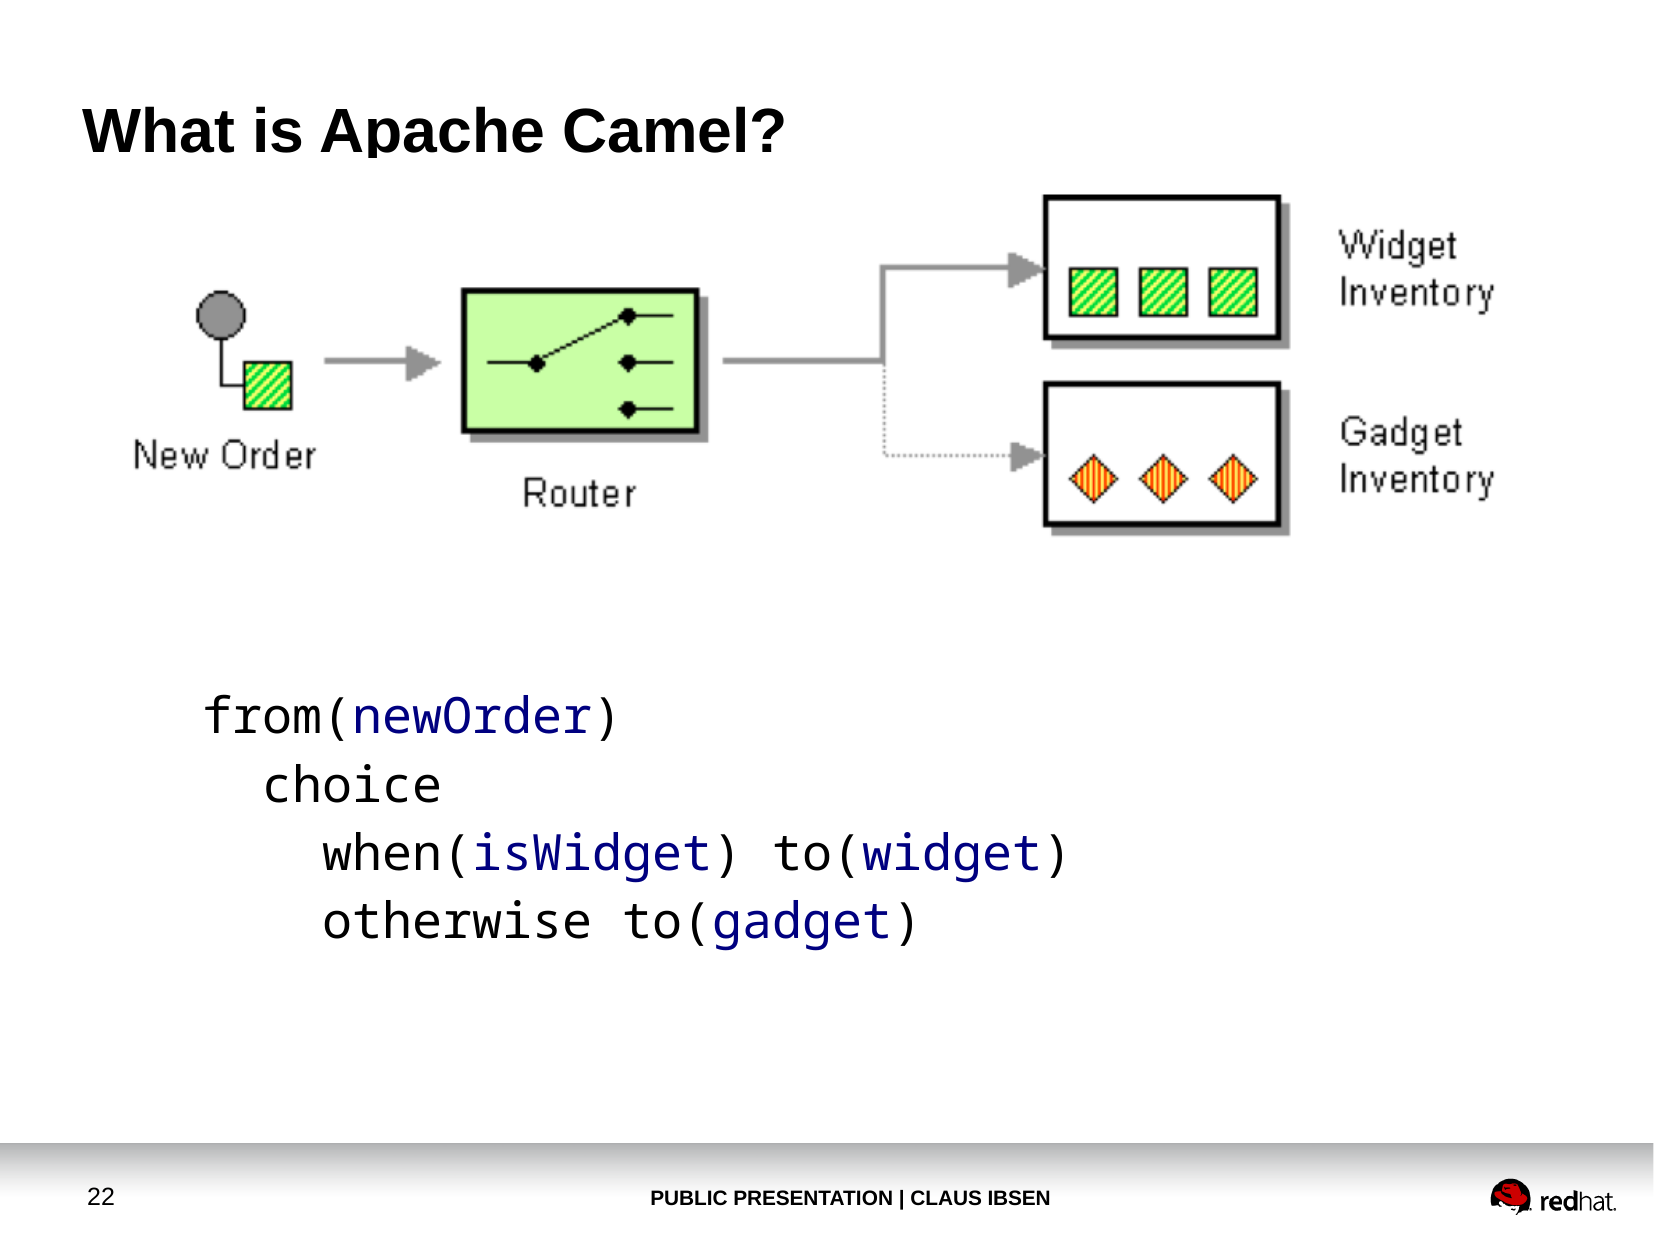

# What is Apache Camel?
from(newOrder)
 choice
 when(isWidget) to(widget)
 otherwise to(gadget)